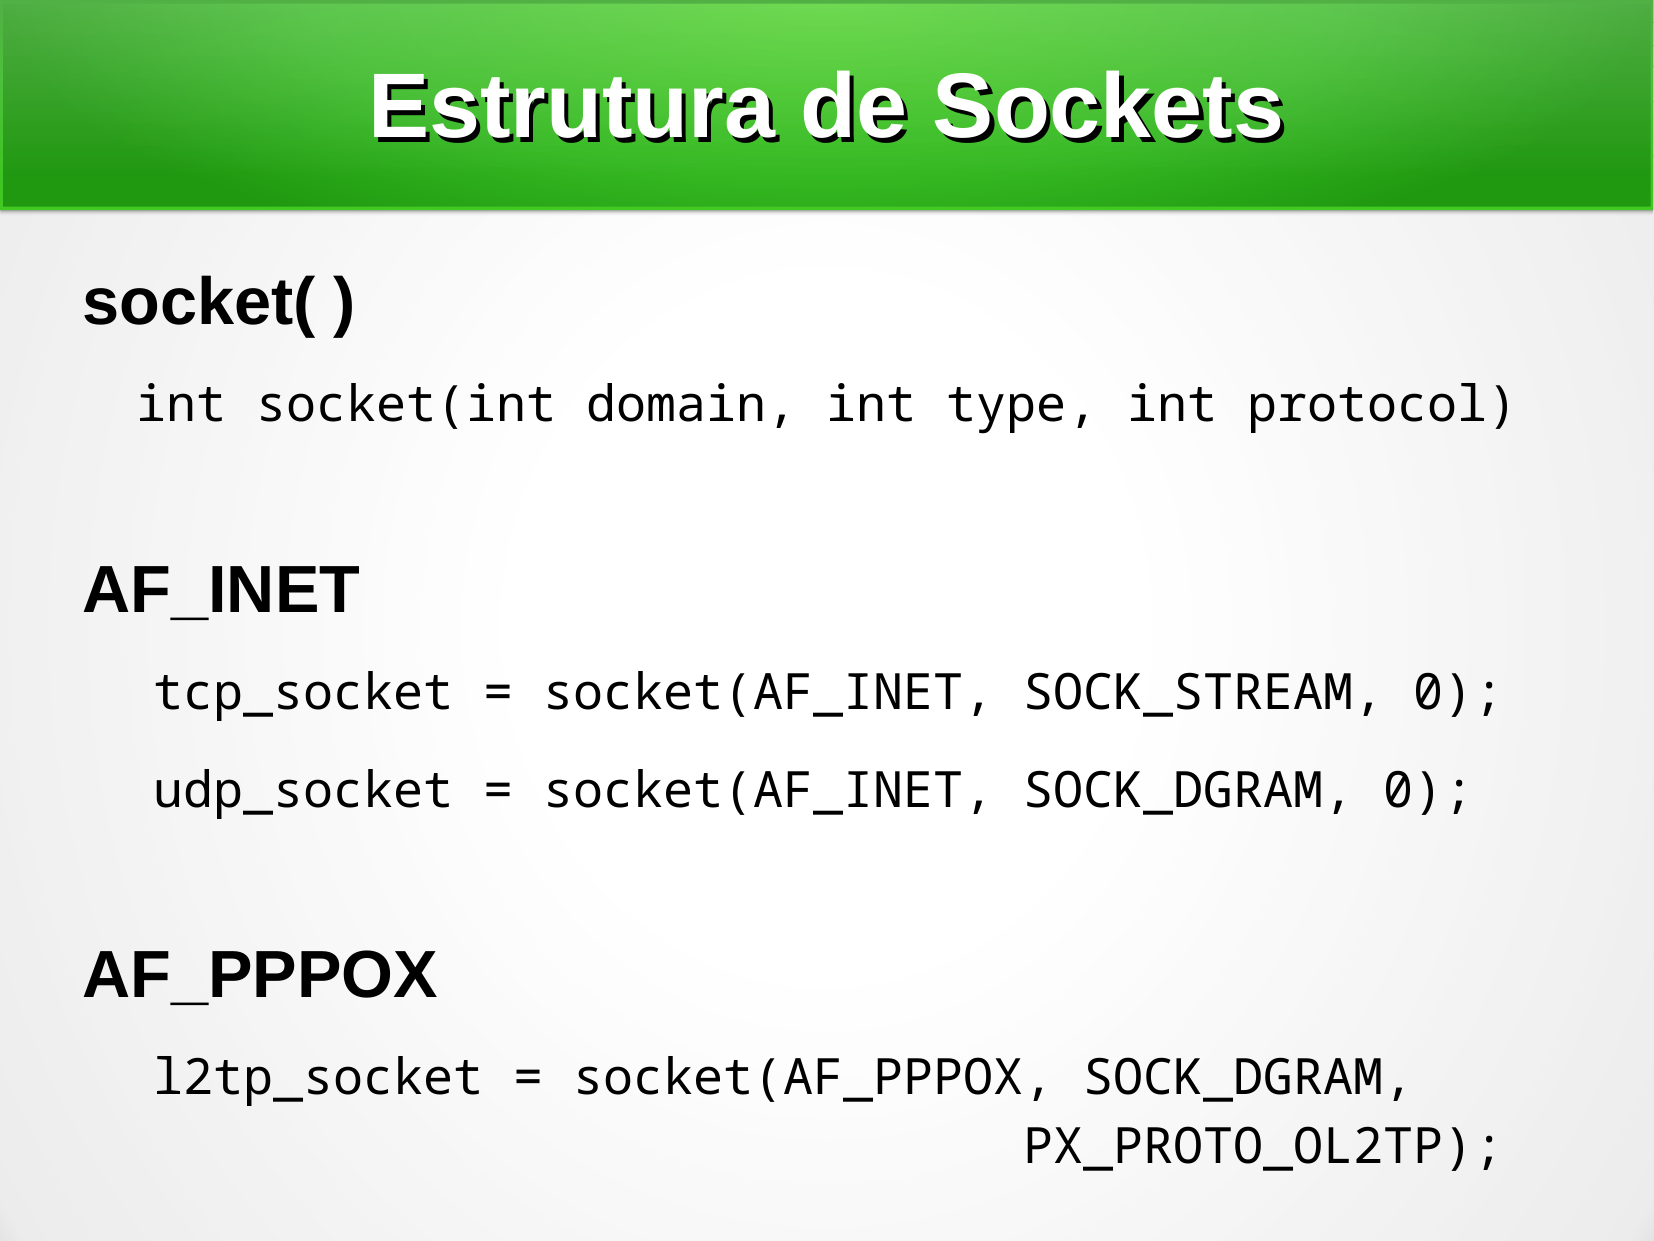

# Estrutura de Sockets
socket( )
int socket(int domain, int type, int protocol)
AF_INET
tcp_socket = socket(AF_INET, SOCK_STREAM, 0);
udp_socket = socket(AF_INET, SOCK_DGRAM, 0);
AF_PPPOX
l2tp_socket = socket(AF_PPPOX, SOCK_DGRAM, PX_PROTO_OL2TP);